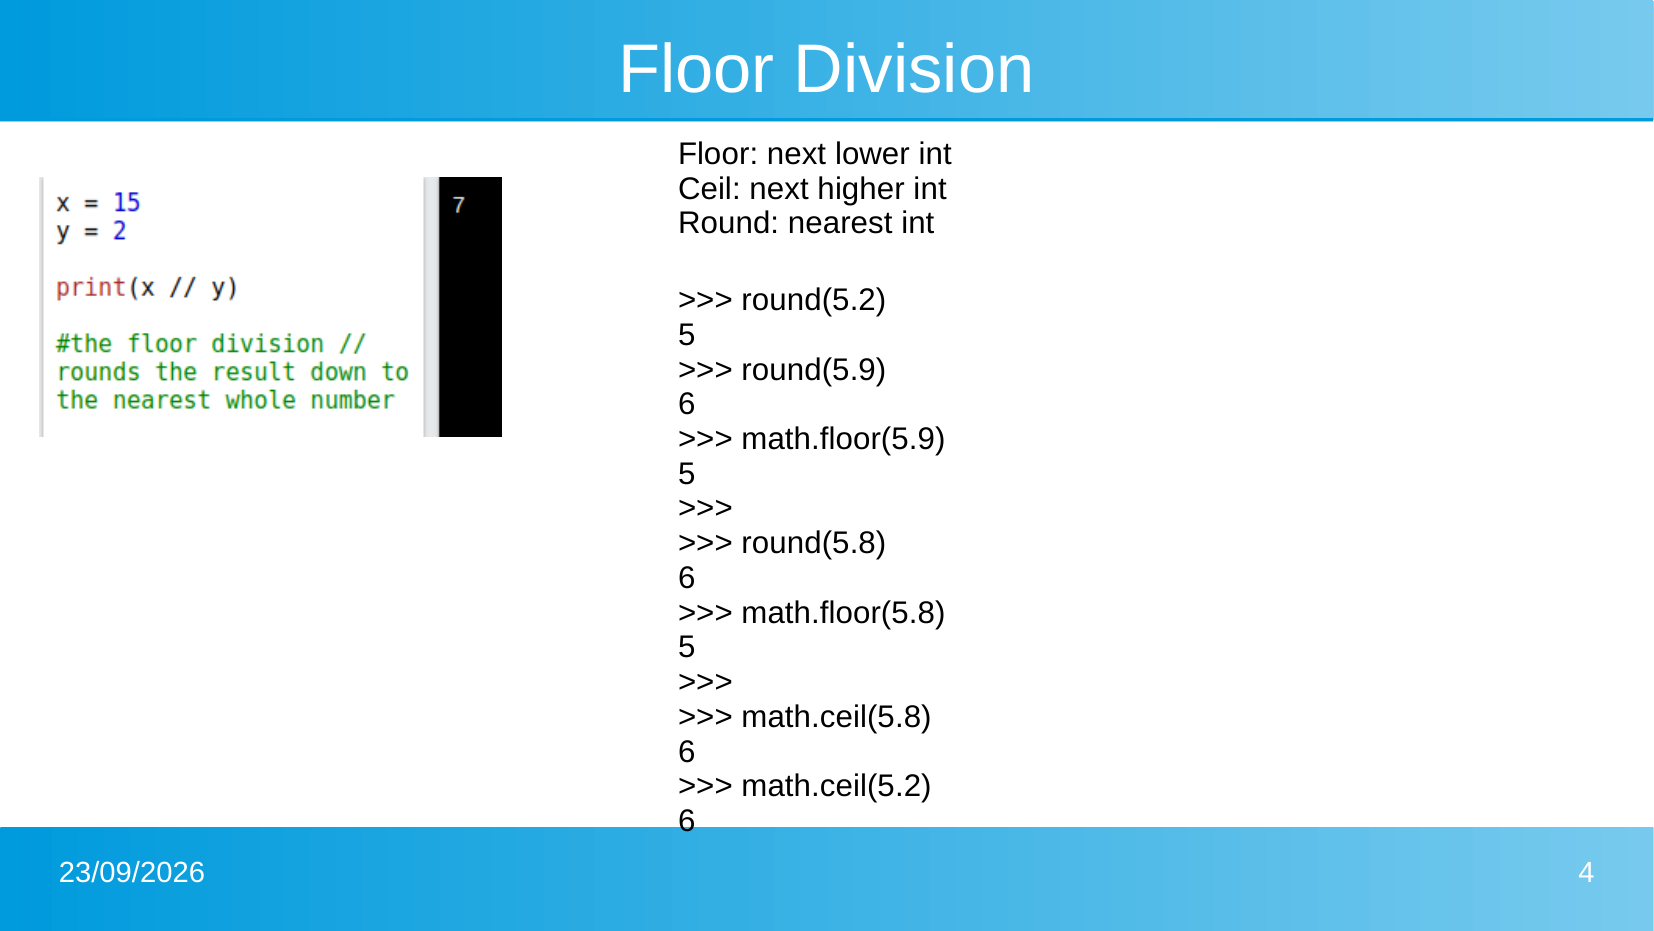

# Floor Division
Floor: next lower int
Ceil: next higher int
Round: nearest int
>>> round(5.2)
5
>>> round(5.9)
6
>>> math.floor(5.9)
5
>>>
>>> round(5.8)
6
>>> math.floor(5.8)
5
>>>
>>> math.ceil(5.8)
6
>>> math.ceil(5.2)
6
4